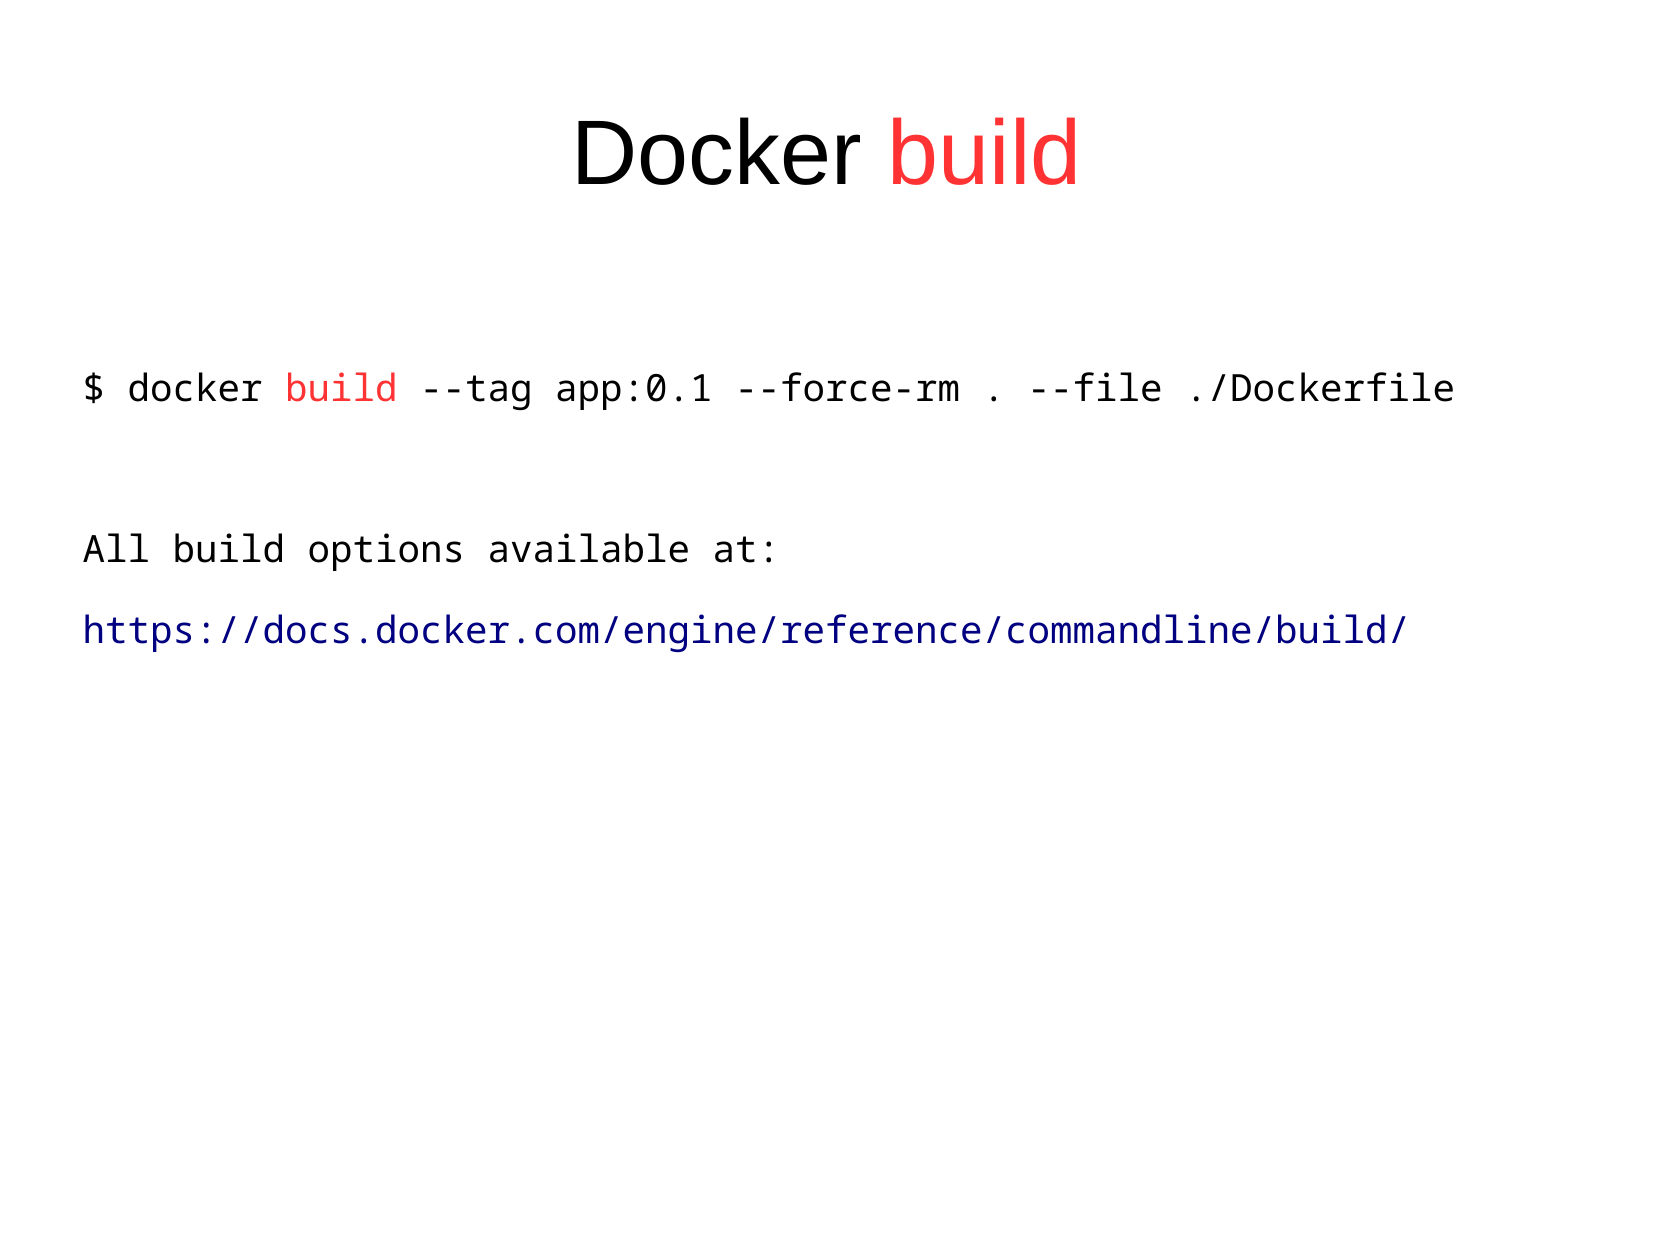

# Docker build
$ docker build --tag app:0.1 --force-rm . --file ./Dockerfile
All build options available at:
https://docs.docker.com/engine/reference/commandline/build/